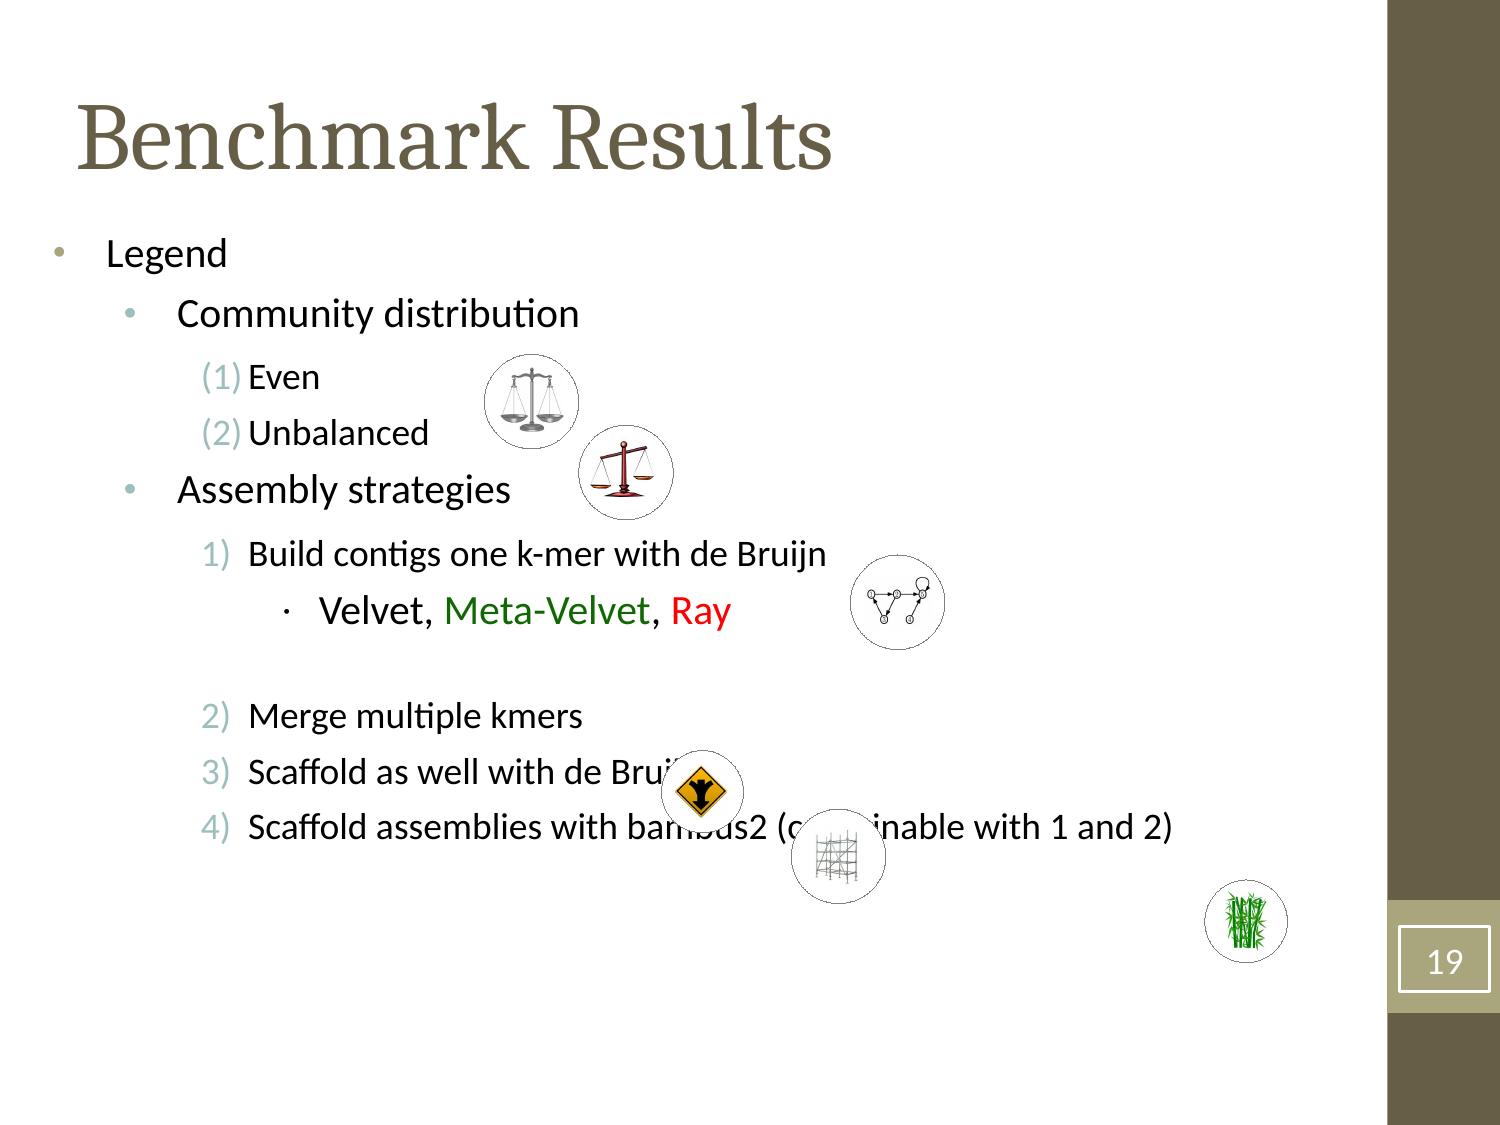

# Benchmark Results
Legend
Community distribution
Even
Unbalanced
Assembly strategies
Build contigs one k-mer with de Bruijn
Velvet, Meta-Velvet, Ray
Merge multiple kmers
Scaffold as well with de Bruijn
Scaffold assemblies with bambus2 (combinable with 1 and 2)
19